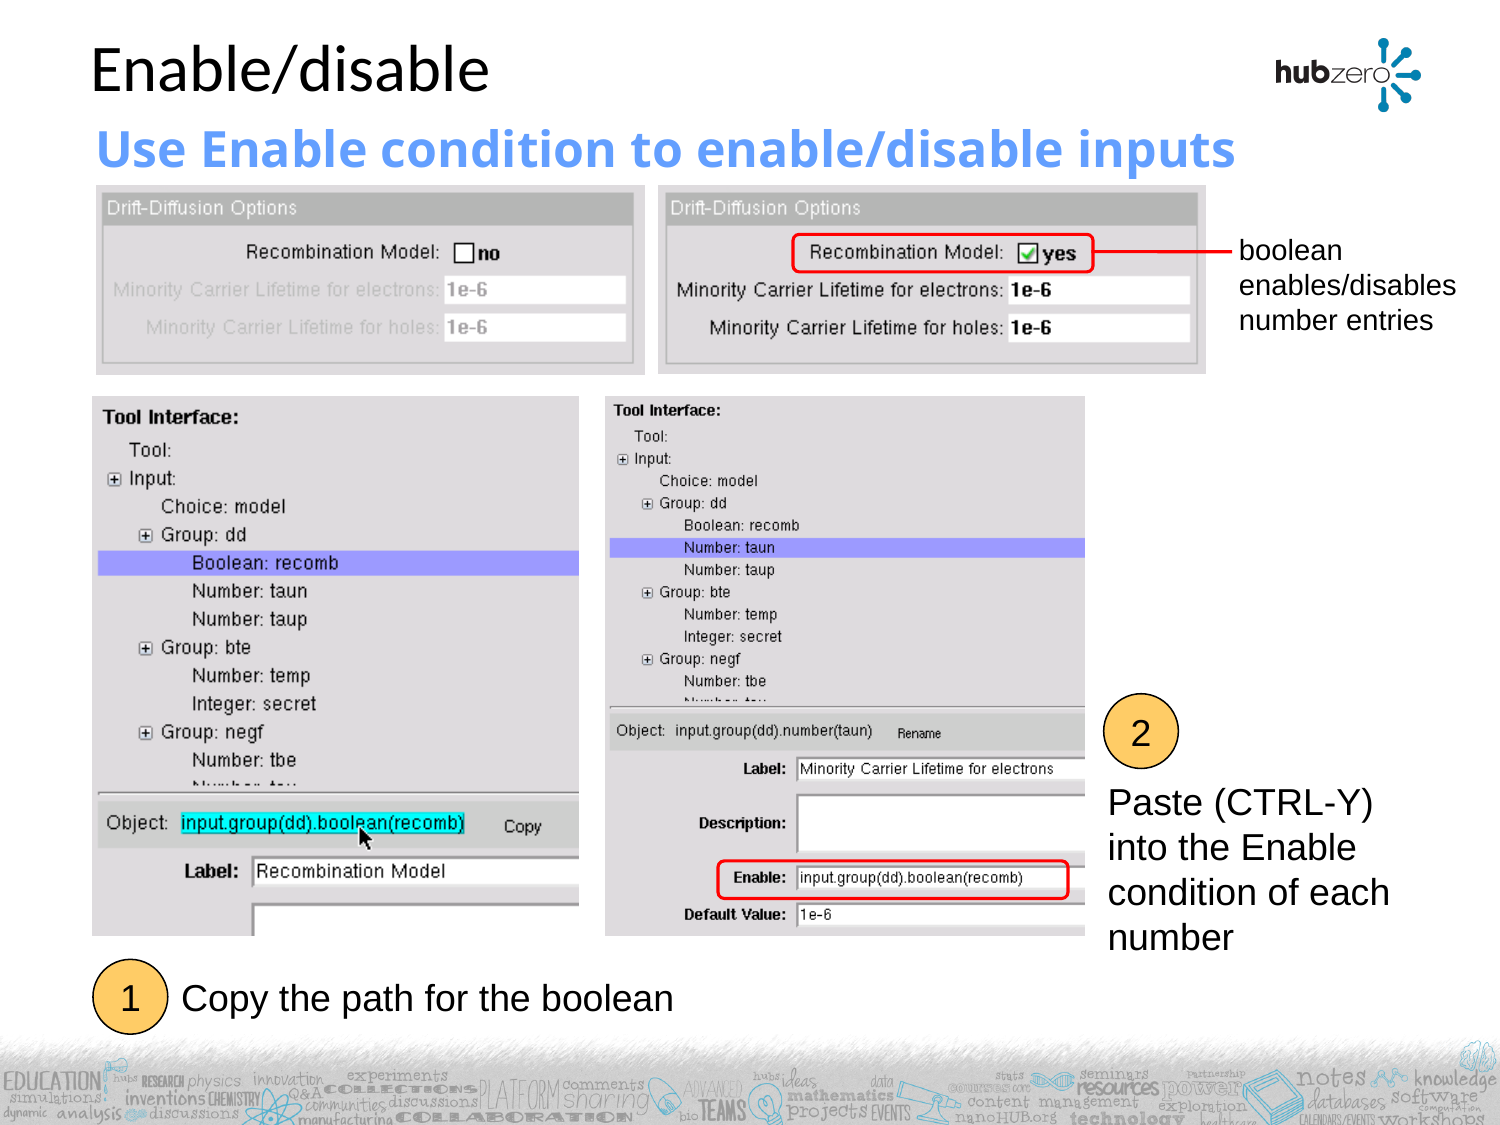

Enable/disable
Use Enable condition to enable/disable inputs
boolean
enables/disables
number entries
1
Copy the path for the boolean
2
Paste (CTRL-Y)
into the Enable
condition of each
number